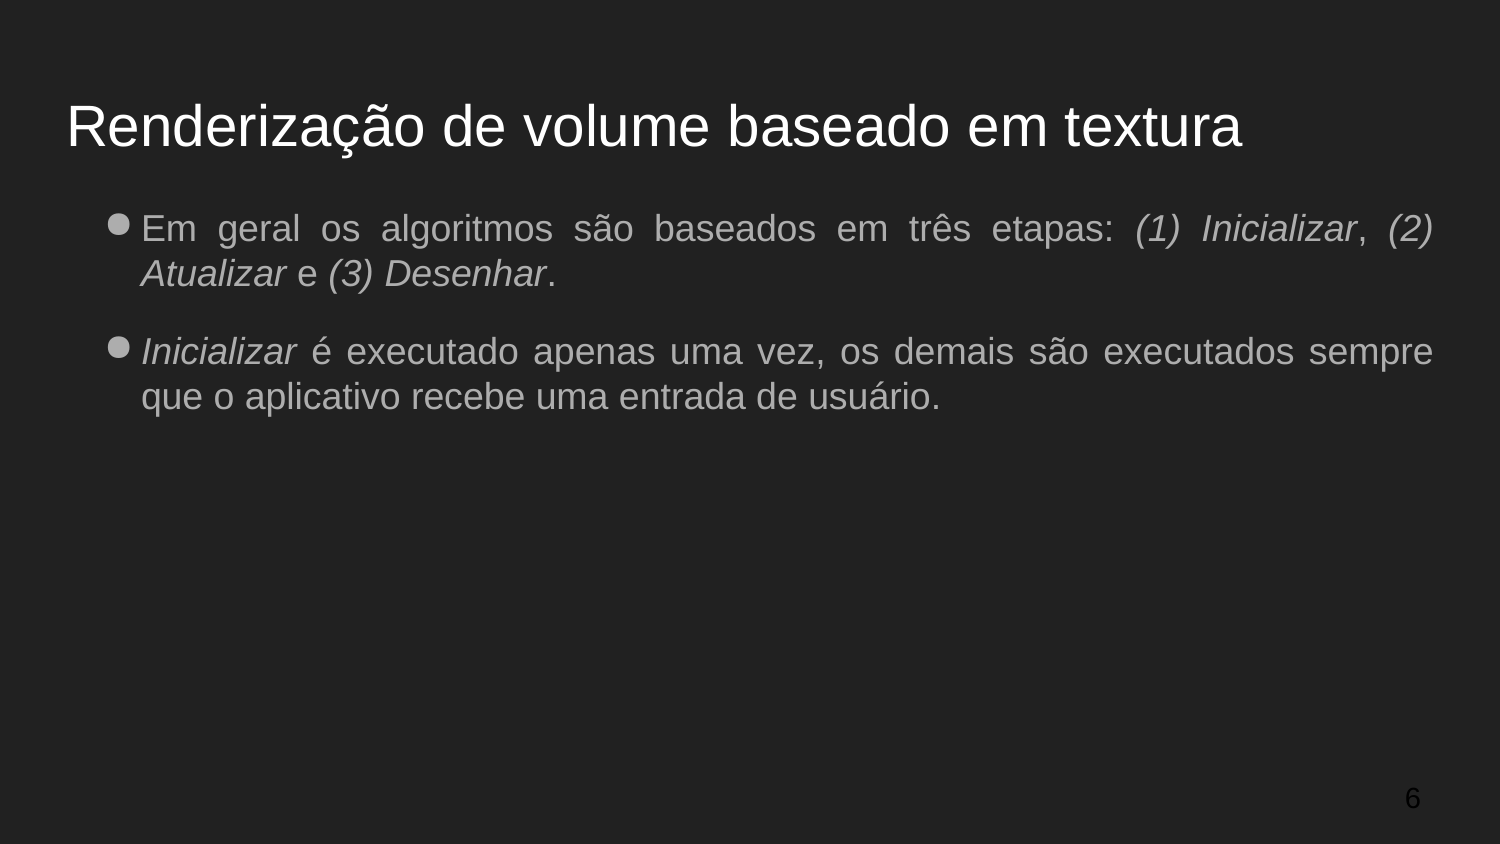

# Renderização de volume baseado em textura
Em geral os algoritmos são baseados em três etapas: (1) Inicializar, (2) Atualizar e (3) Desenhar.
Inicializar é executado apenas uma vez, os demais são executados sempre que o aplicativo recebe uma entrada de usuário.